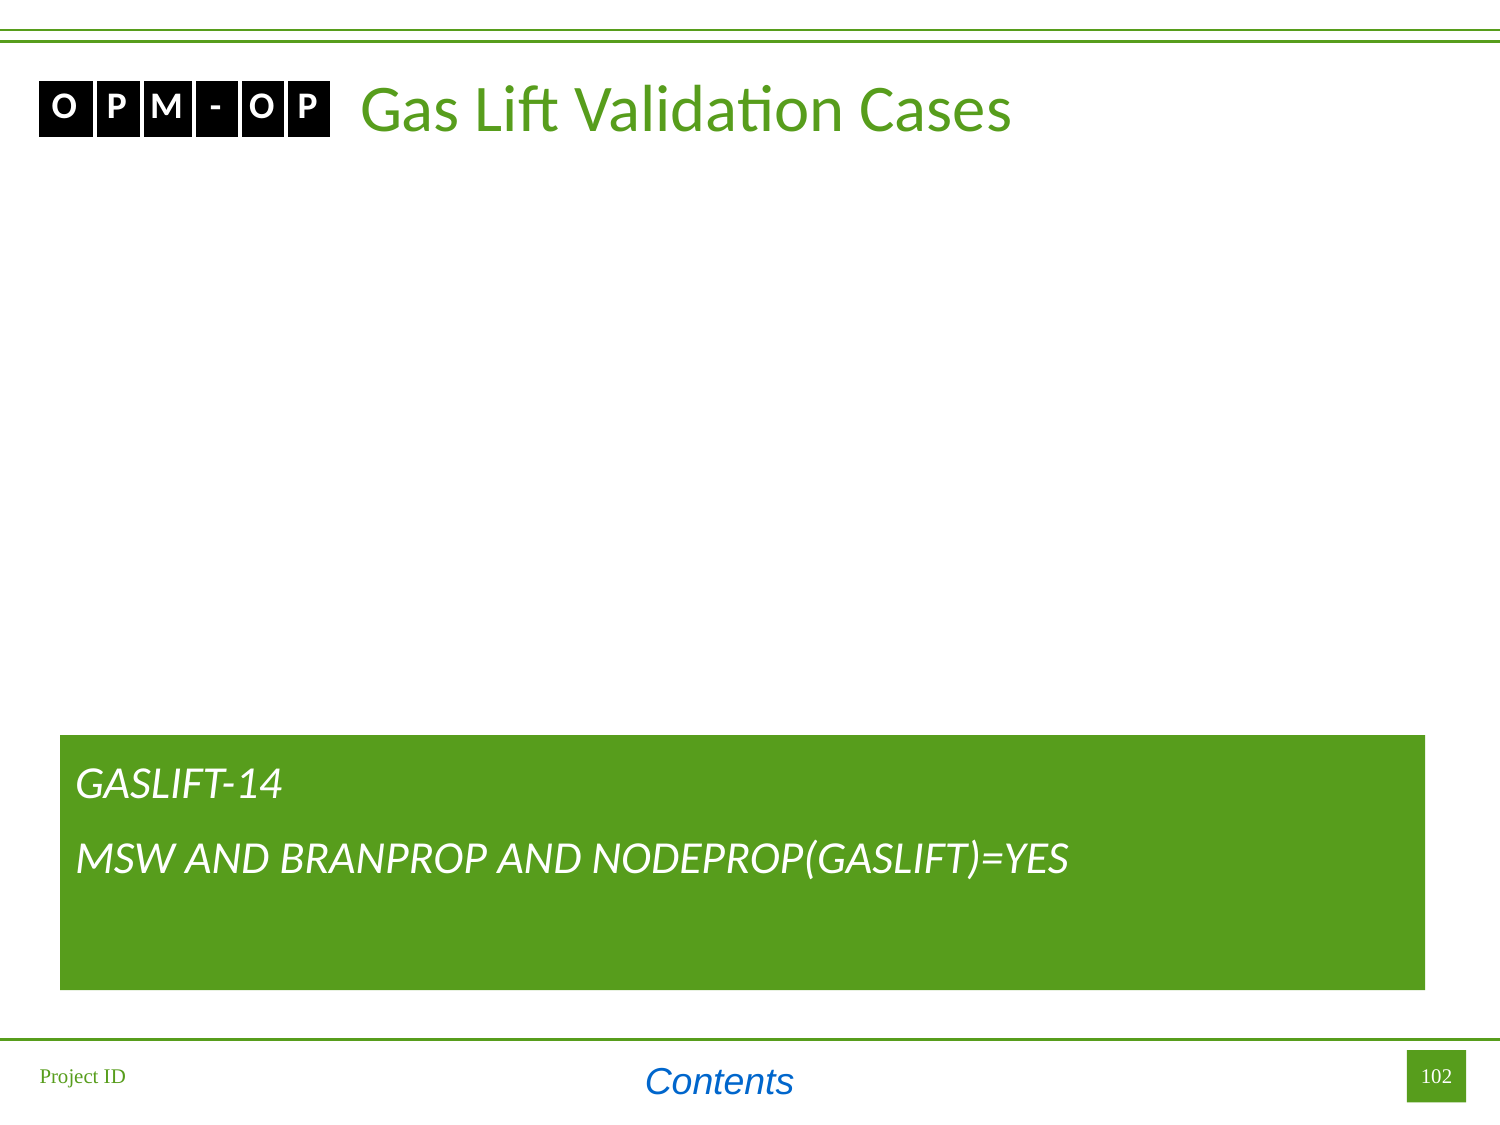

# Gas Lift Validation Cases
GASLIFT-14
MSW and BRANPROP and NODEPROP(GASLIFT)=YES
Project ID
102